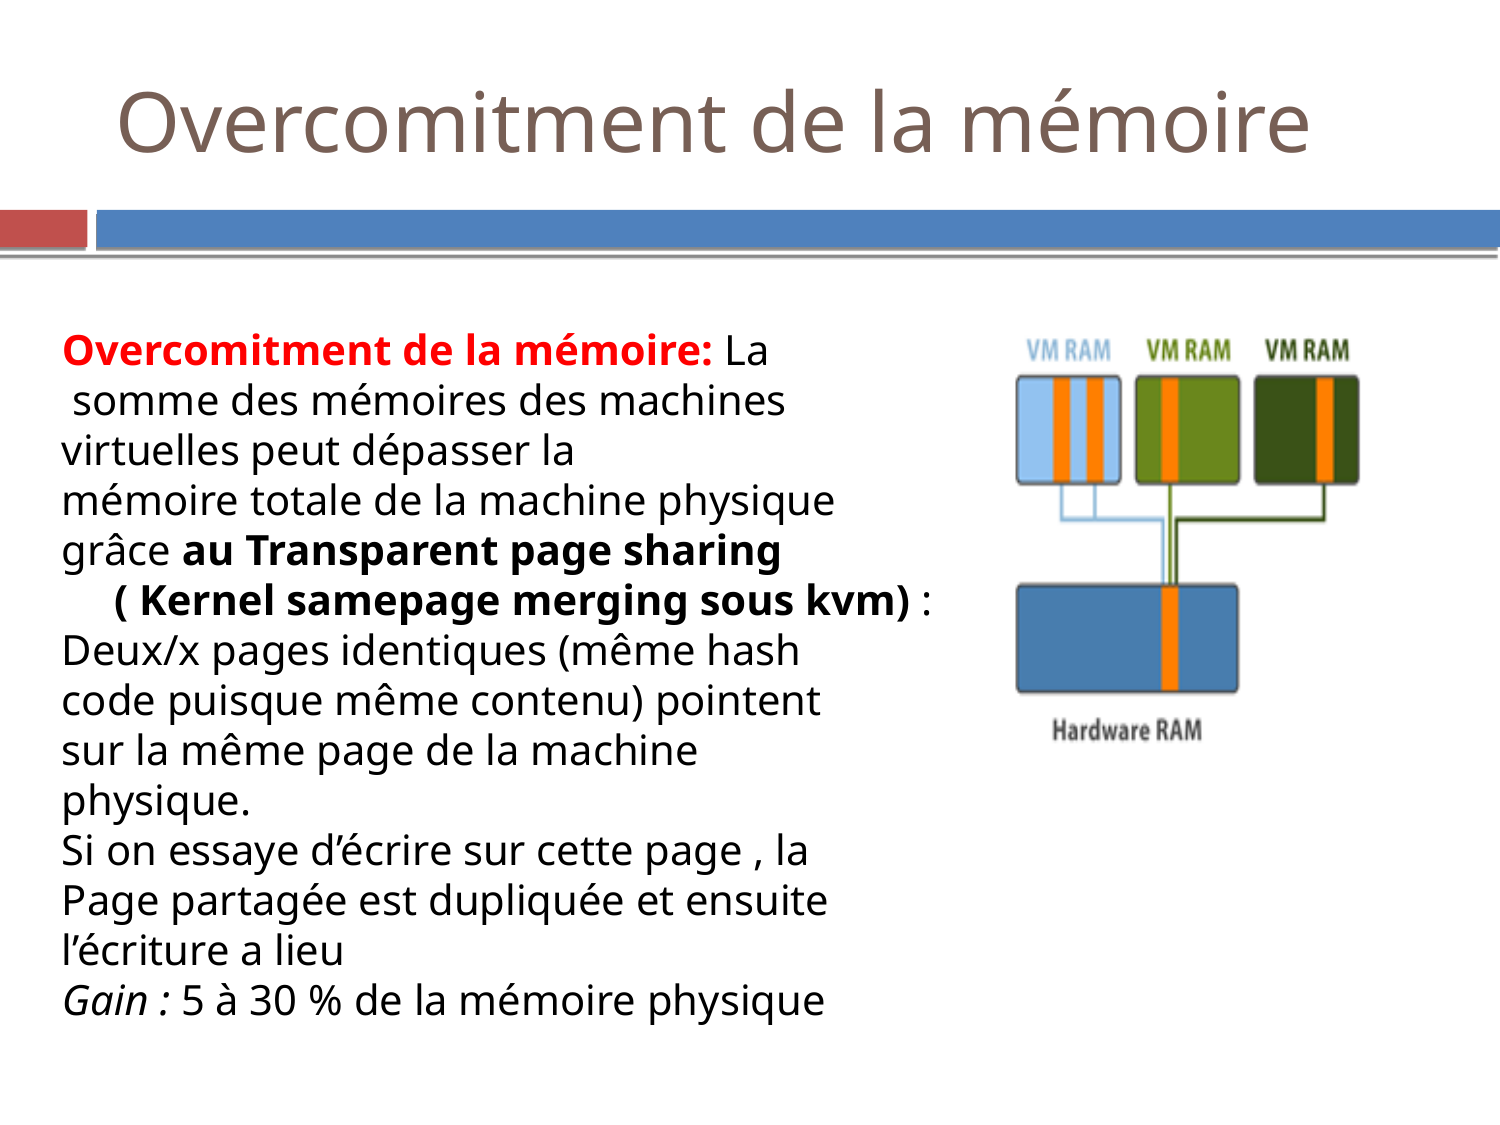

Overcomitment de la mémoire
Overcomitment de la mémoire: La
 somme des mémoires des machines
virtuelles peut dépasser la
mémoire totale de la machine physique
grâce au Transparent page sharing ( Kernel samepage merging sous kvm) :
Deux/x pages identiques (même hash
code puisque même contenu) pointent
sur la même page de la machine
physique.
Si on essaye d’écrire sur cette page , la
Page partagée est dupliquée et ensuite
l’écriture a lieu
Gain : 5 à 30 % de la mémoire physique